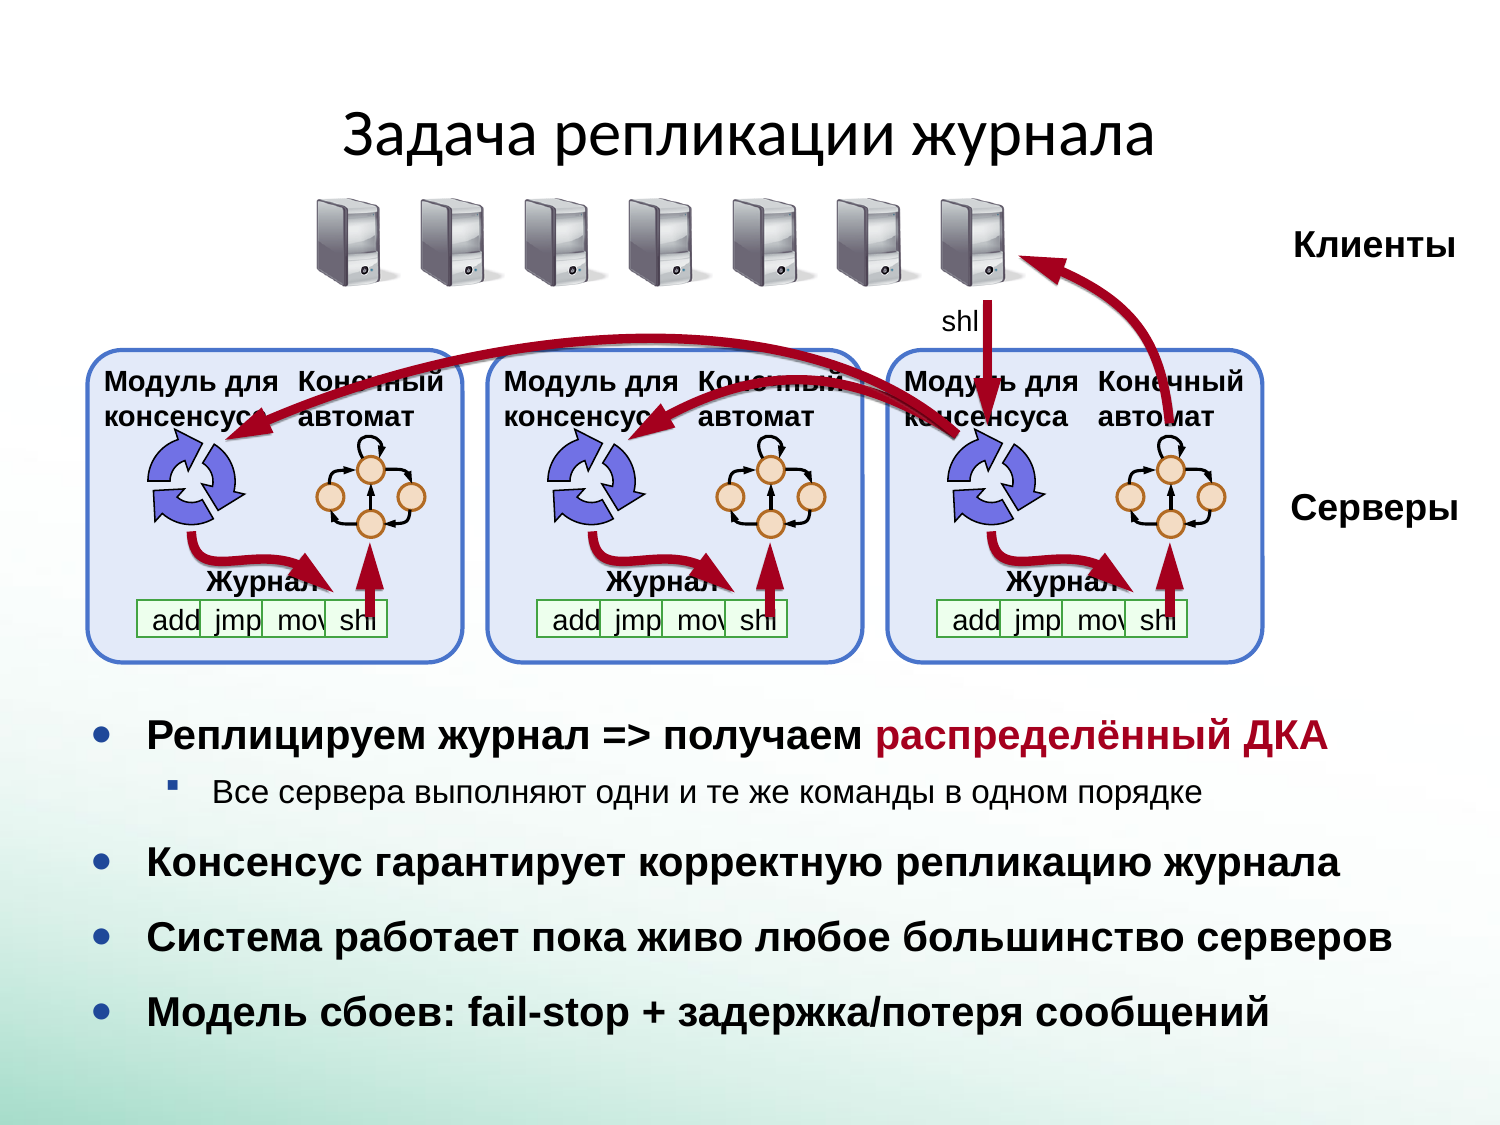

Задача репликации журнала
Клиенты
shl
Модуль для
консенсуса
Конечный
автомат
Журнал
add
jmp
mov
shl
Модуль для
консенсуса
Конечный
автомат
Журнал
add
jmp
mov
shl
Модуль для
консенсуса
Конечный
автомат
Журнал
add
jmp
mov
shl
Серверы
# Реплицируем журнал => получаем распределённый ДКА
Все сервера выполняют одни и те же команды в одном порядке
Консенсус гарантирует корректную репликацию журнала
Система работает пока живо любое большинство серверов
Модель сбоев: fail-stop + задержка/потеря сообщений